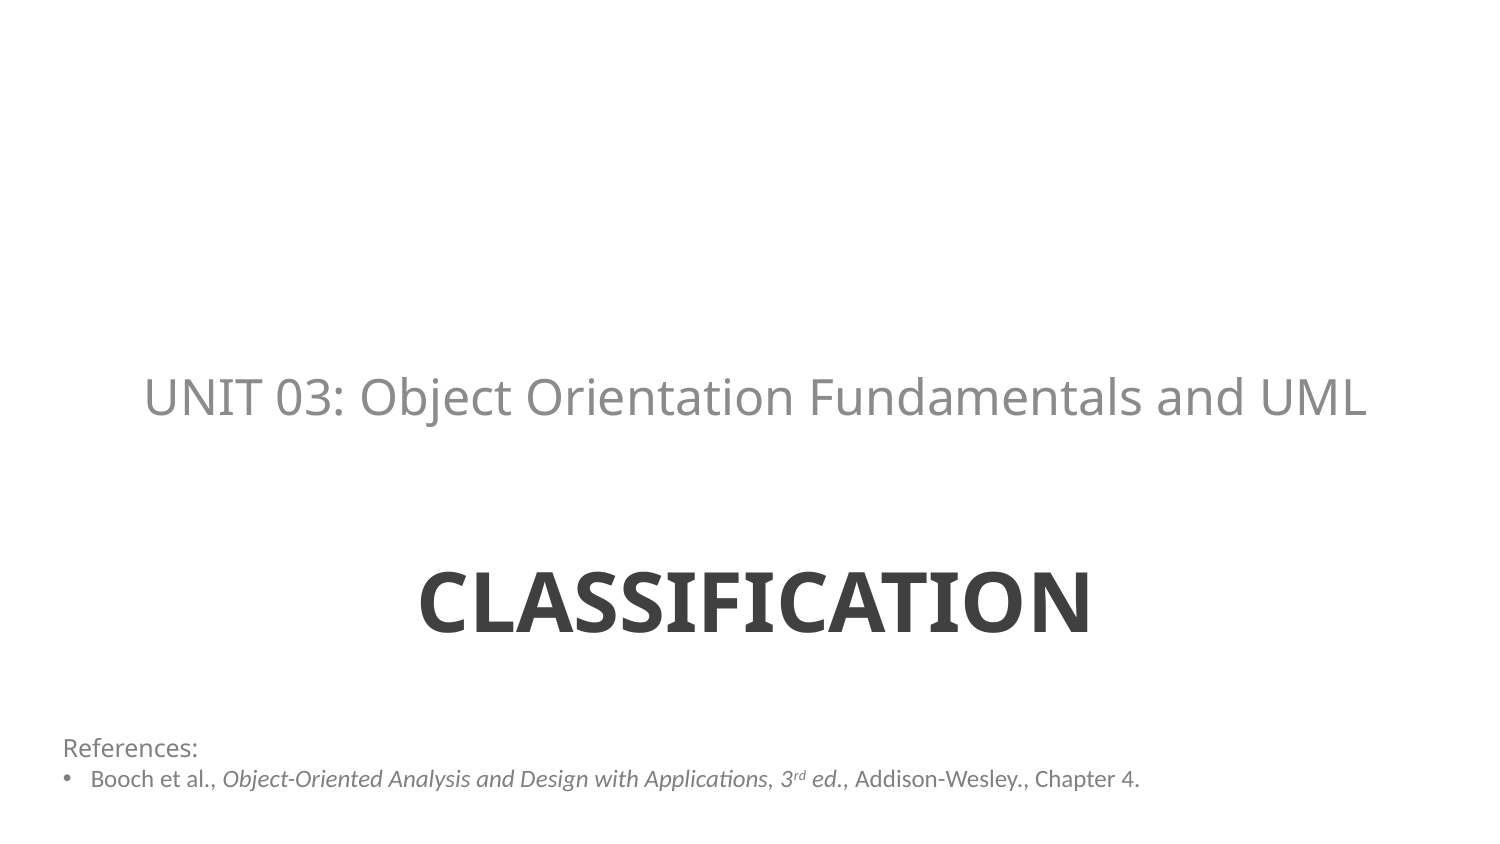

UNIT 03: Object Orientation Fundamentals and UML
# classification
References:
Booch et al., Object-Oriented Analysis and Design with Applications, 3rd ed., Addison-Wesley., Chapter 4.